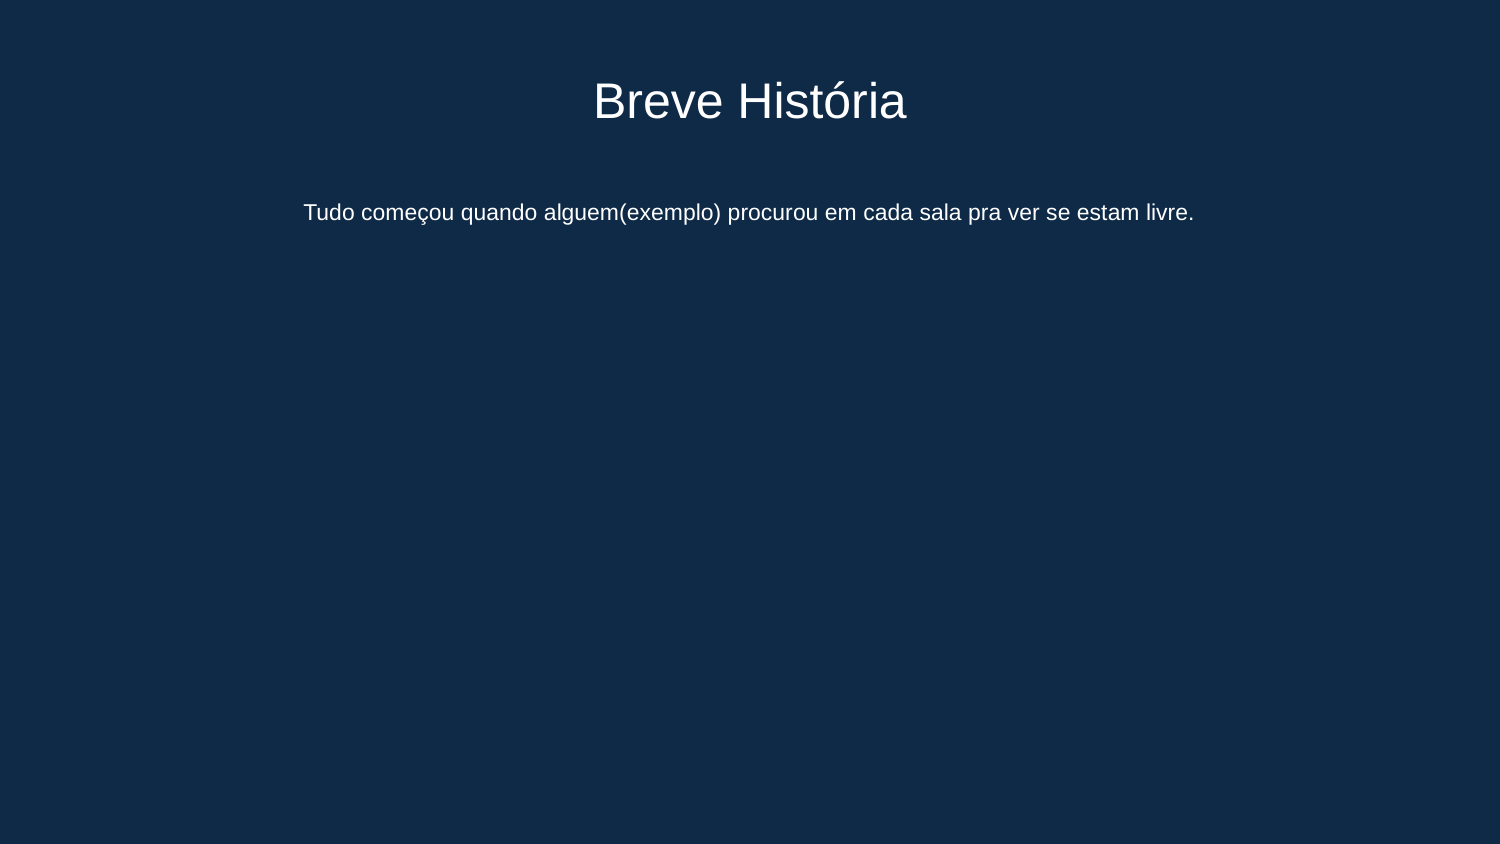

# Breve História
Tudo começou quando alguem(exemplo) procurou em cada sala pra ver se estam livre.